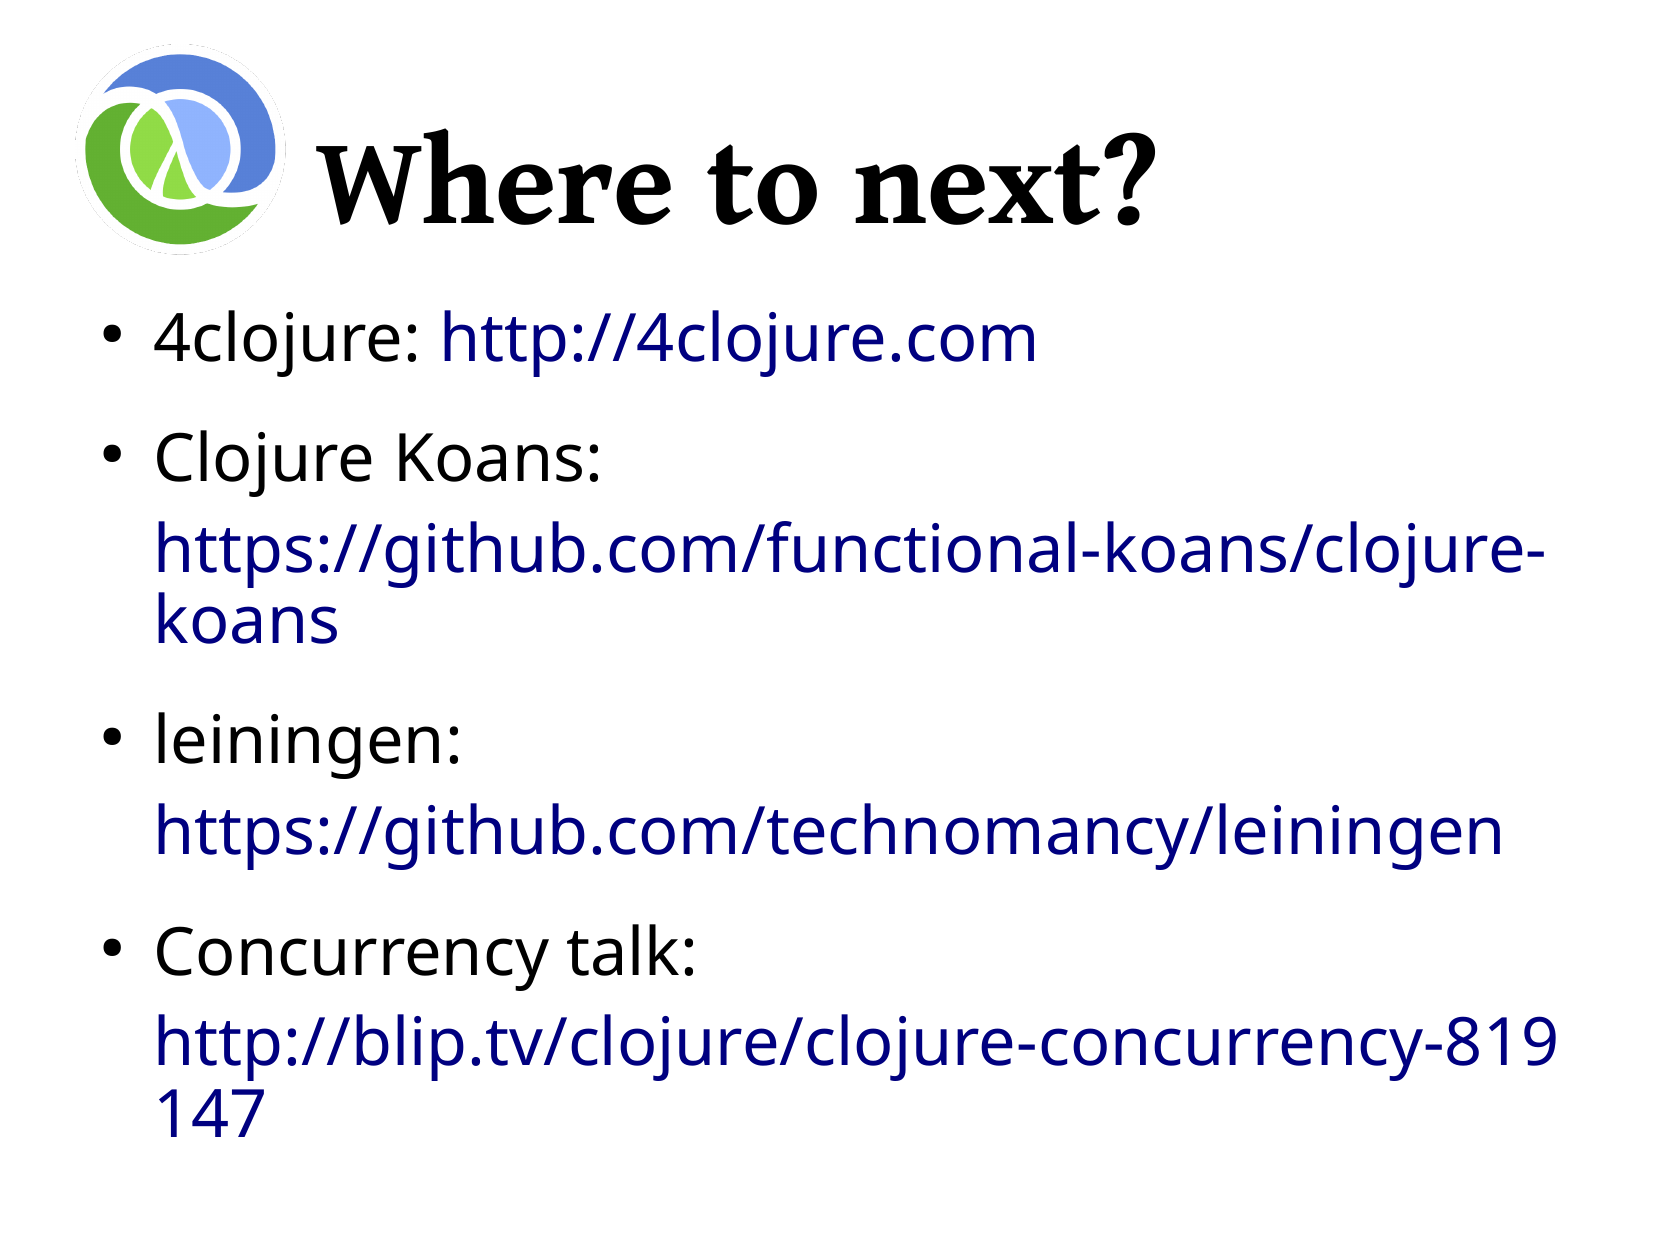

# Where to next?
4clojure: http://4clojure.com
Clojure Koans: https://github.com/functional-koans/clojure-koans
leiningen: https://github.com/technomancy/leiningen
Concurrency talk: http://blip.tv/clojure/clojure-concurrency-819147